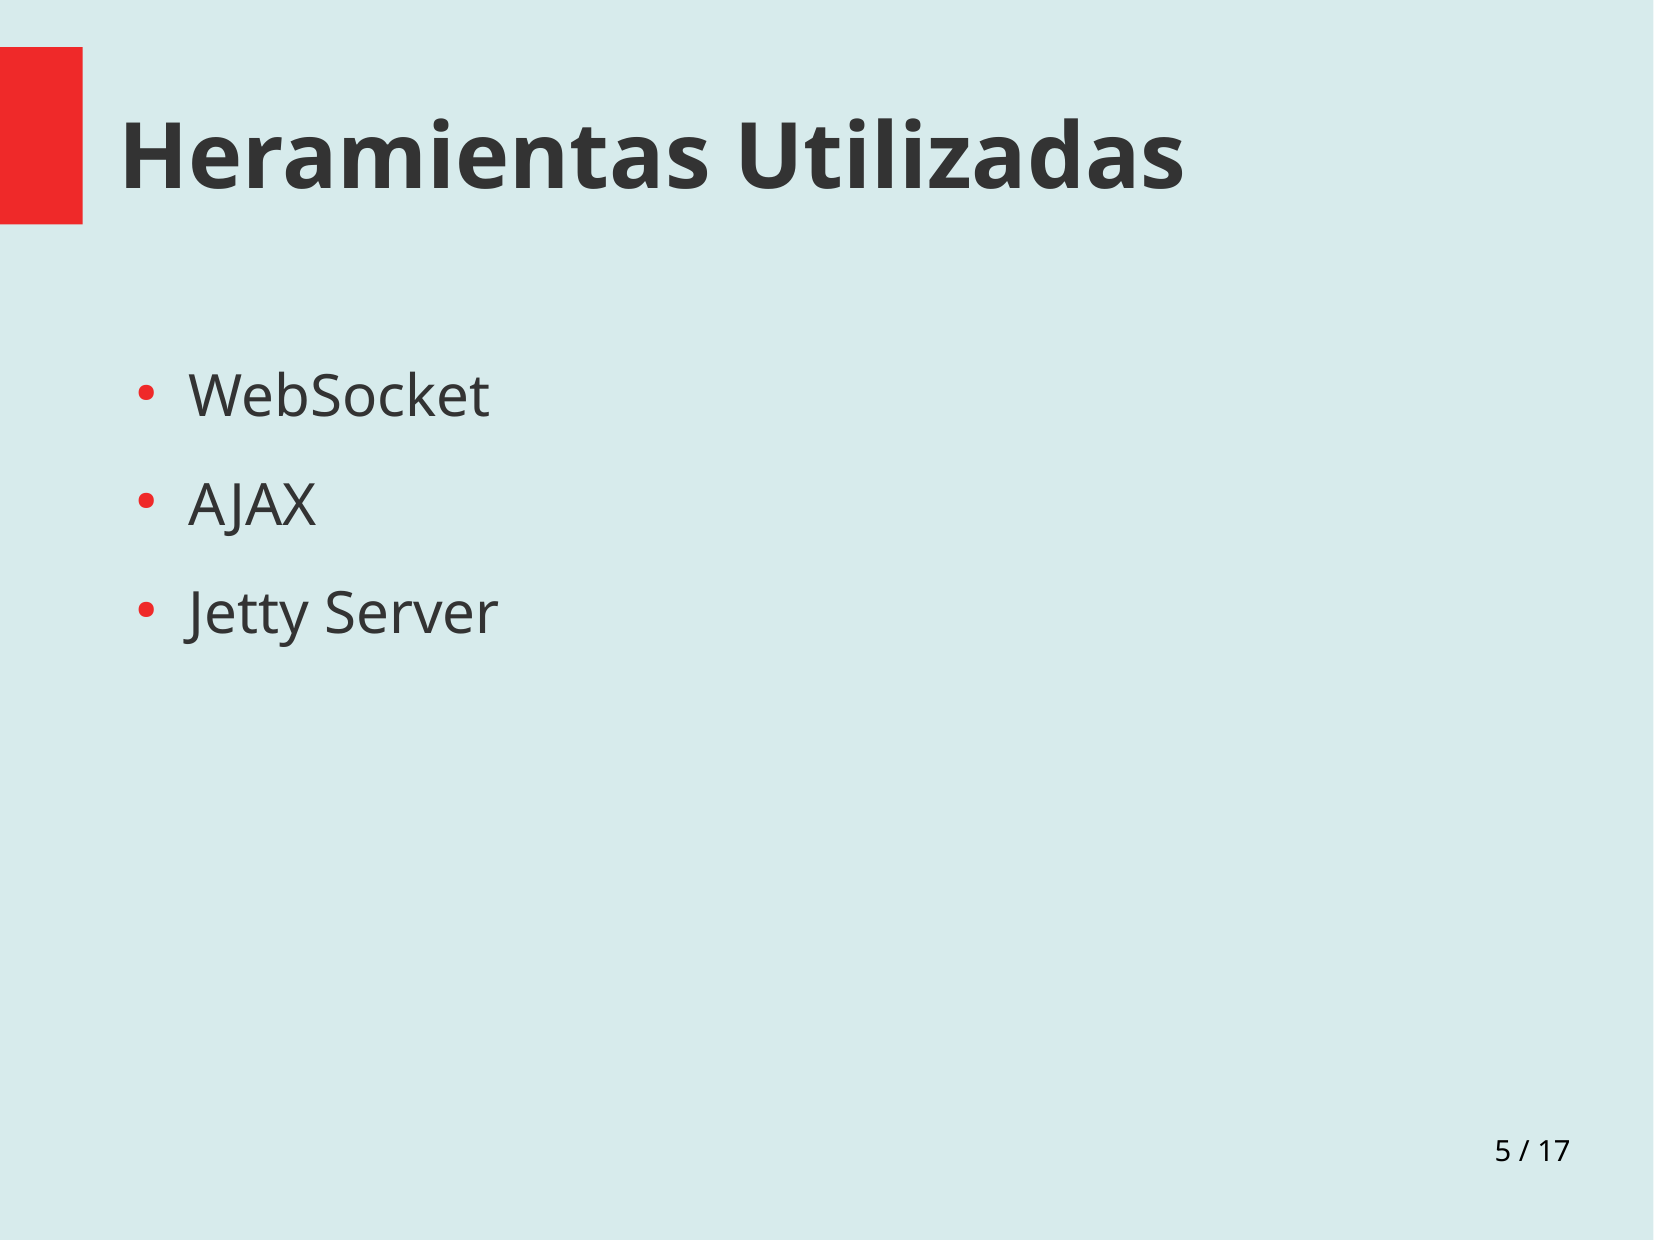

# Heramientas Utilizadas
WebSocket
AJAX
Jetty Server
5